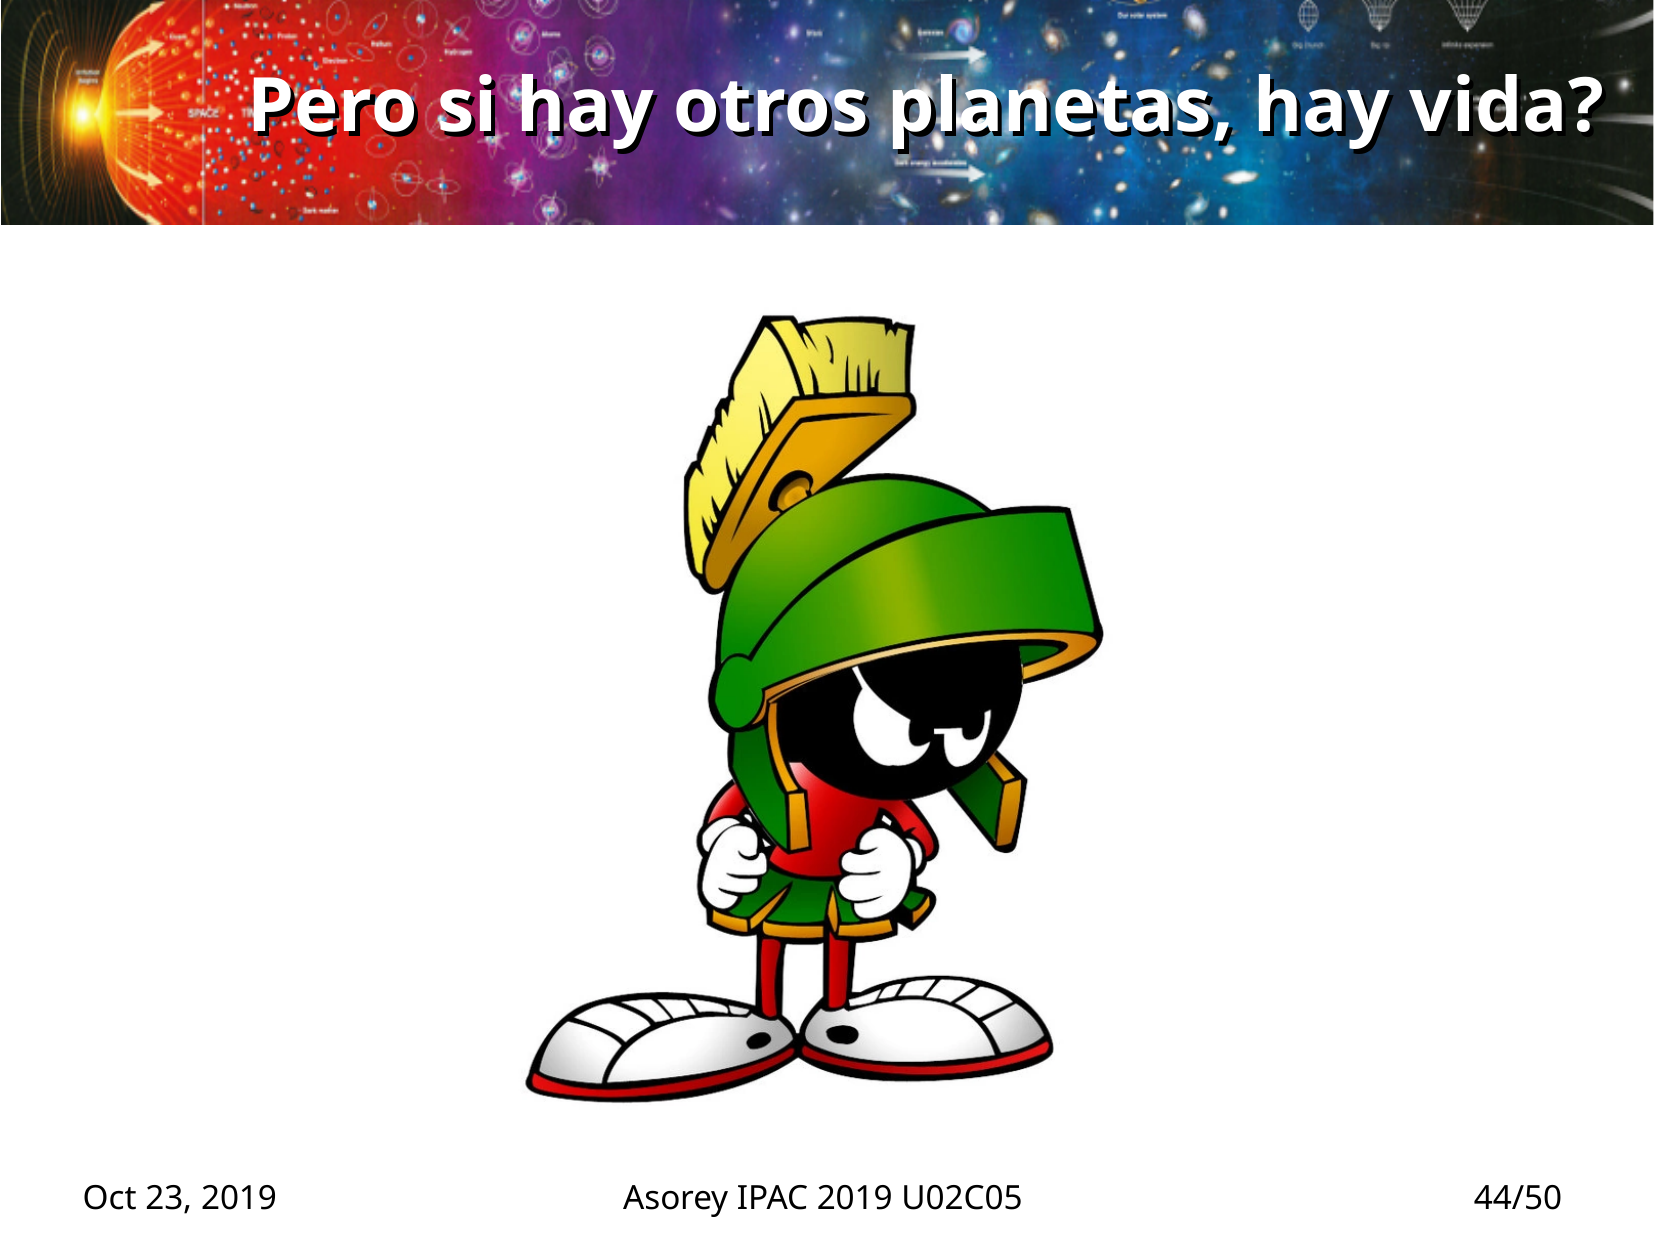

# Pero si hay otros planetas, hay vida?
Oct 23, 2019
Asorey IPAC 2019 U02C05
44